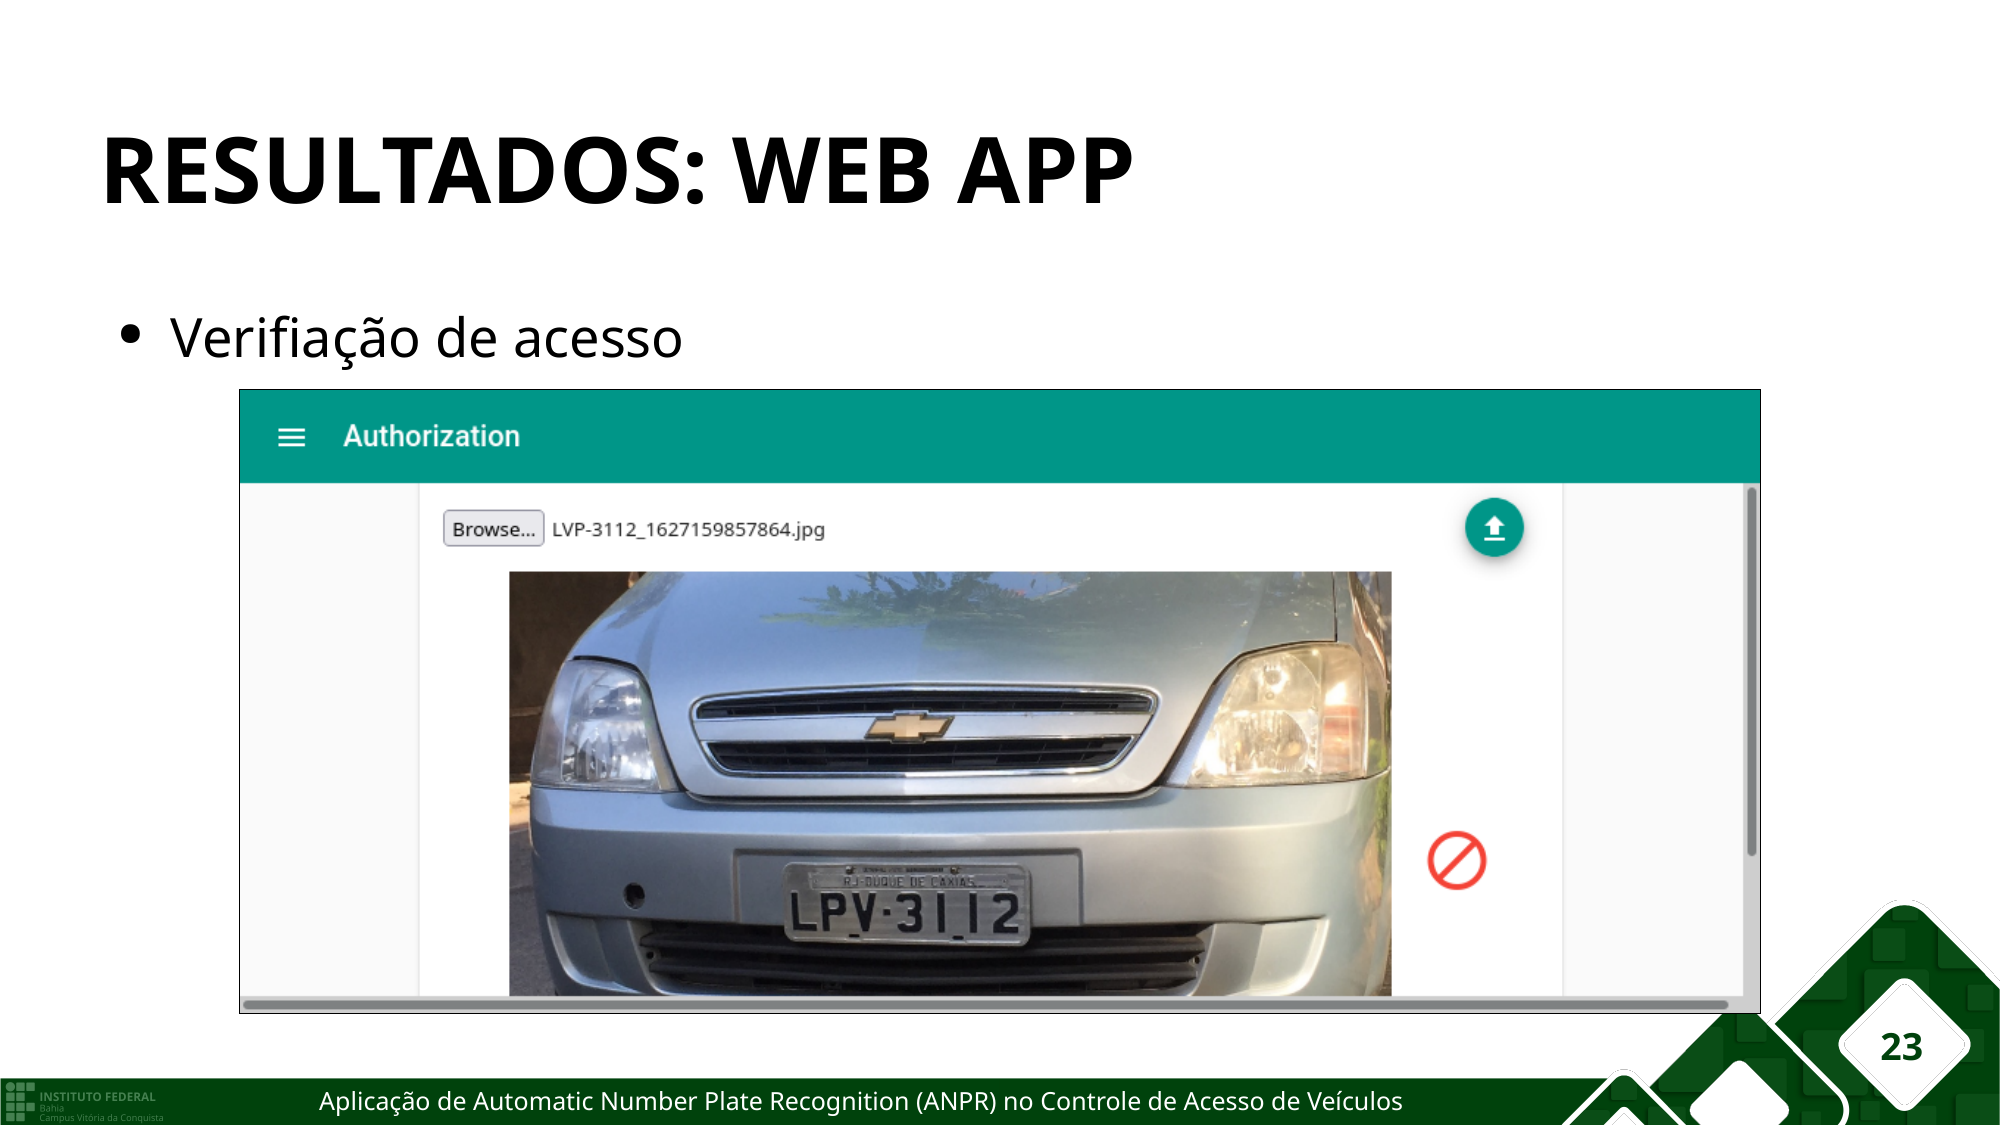

RESULTADOS: WEB APP
# Verifiação de acesso